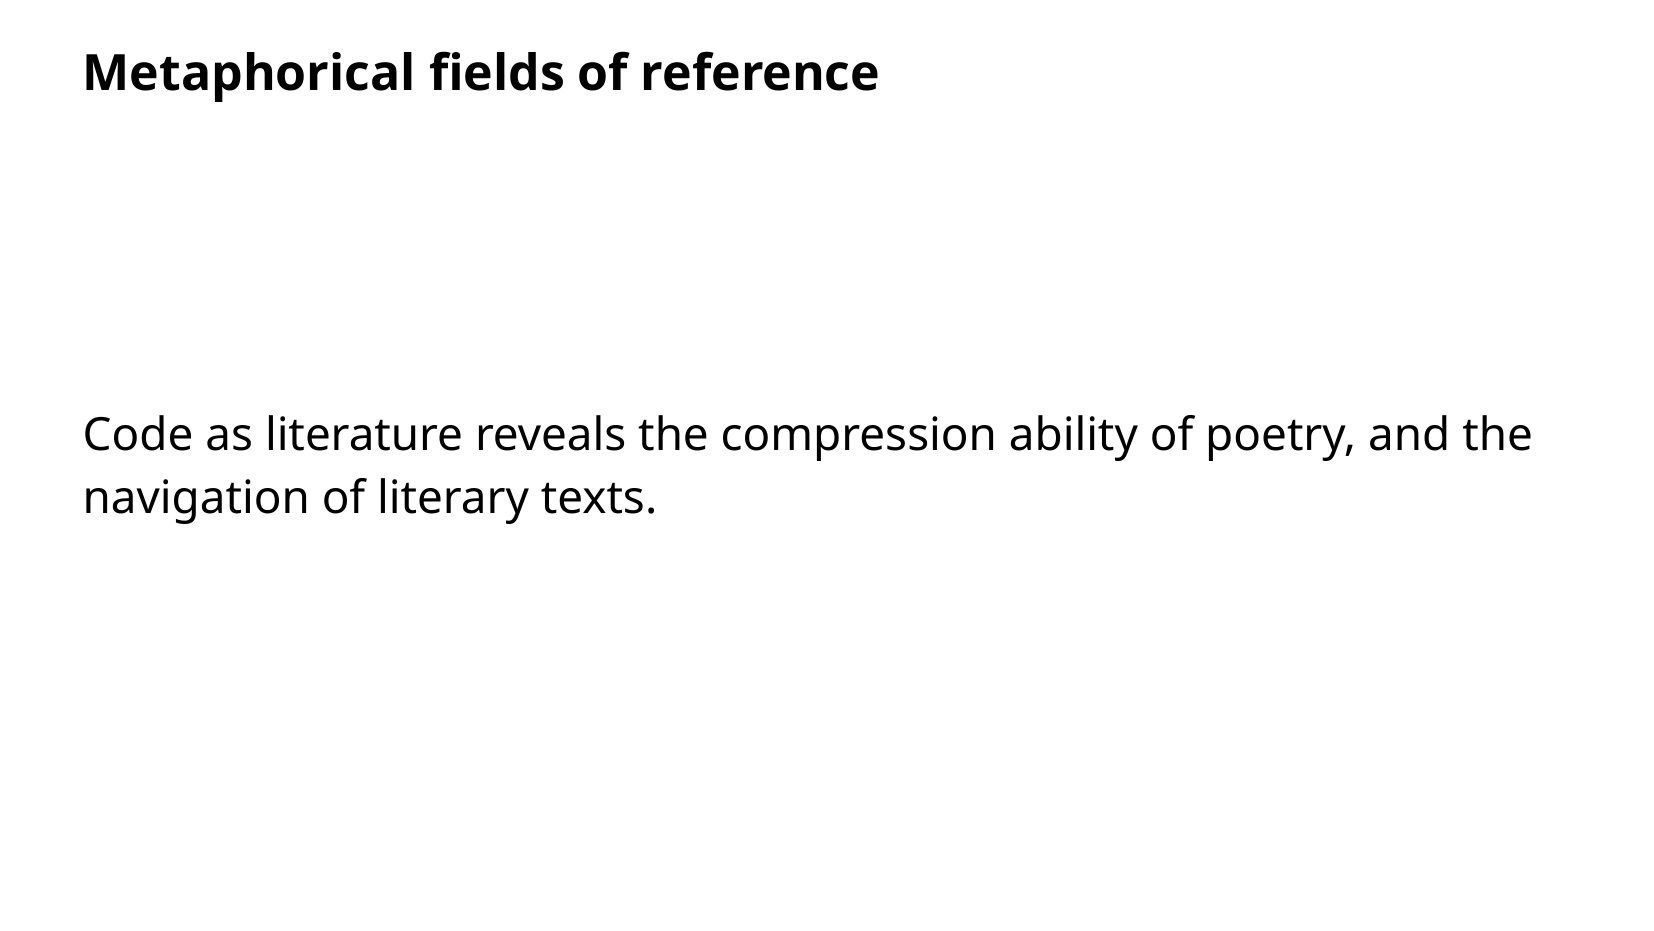

# Metaphorical fields of reference
Code as literature reveals the compression ability of poetry, and the navigation of literary texts.